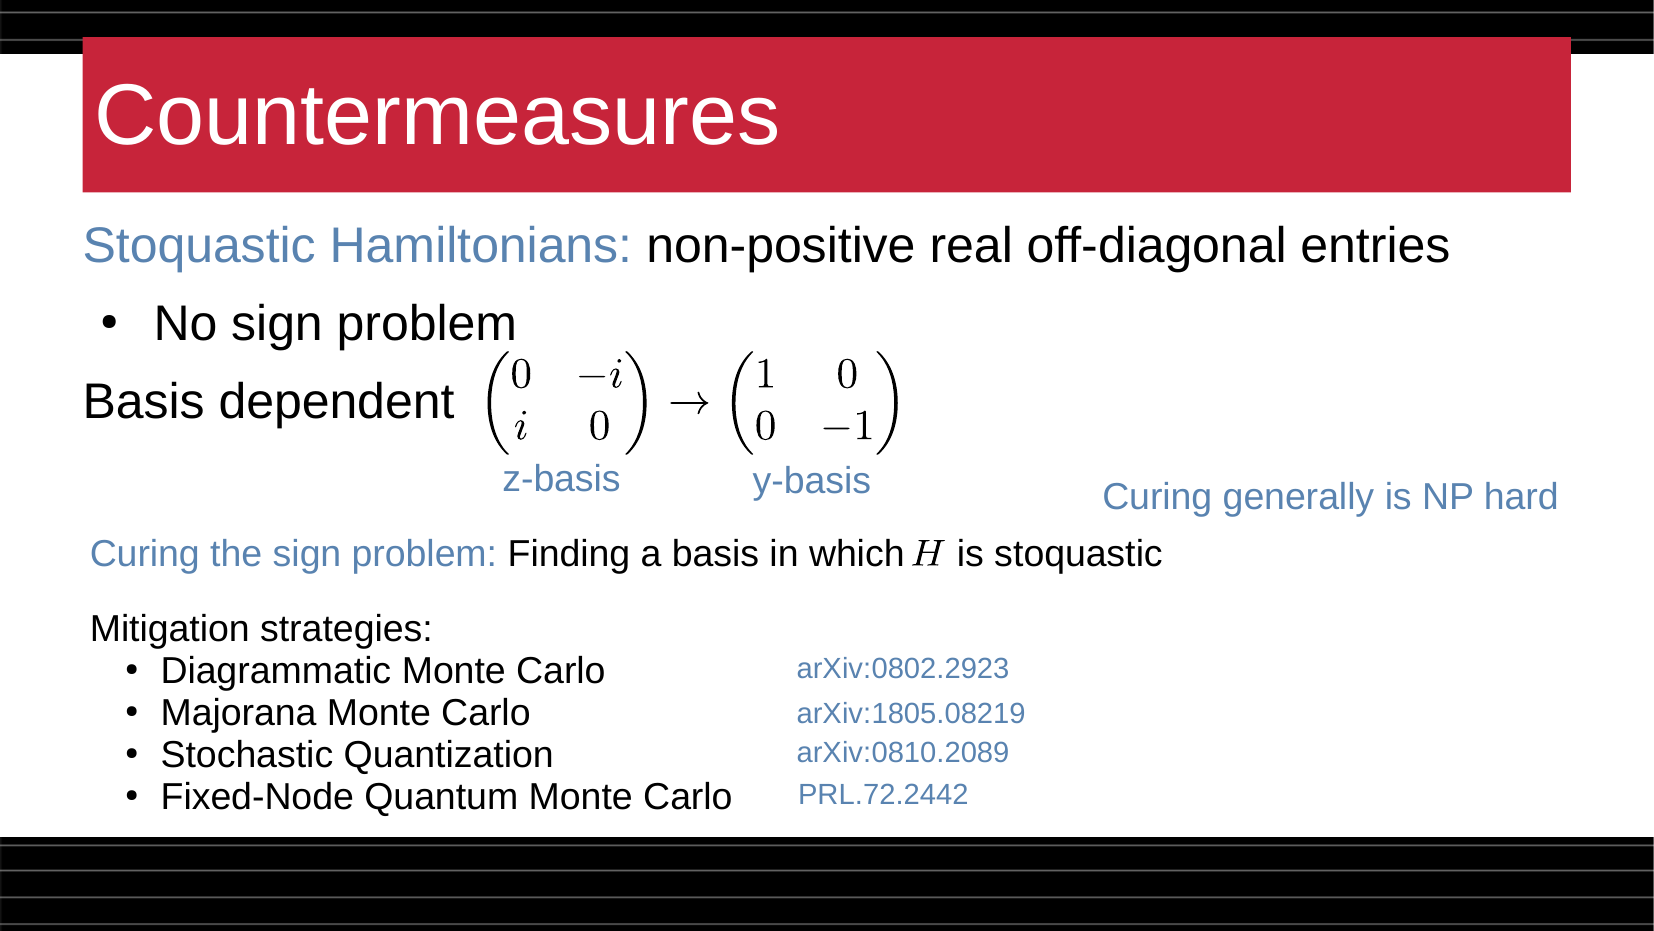

Countermeasures
# Stoquastic Hamiltonians: non-positive real off-diagonal entries
No sign problem
Basis dependent
z-basis
y-basis
Curing generally is NP hard
Curing the sign problem: Finding a basis in which is stoquastic
Mitigation strategies:
Diagrammatic Monte Carlo
Majorana Monte Carlo
Stochastic Quantization
Fixed-Node Quantum Monte Carlo
arXiv:0802.2923
arXiv:1805.08219
arXiv:0810.2089
PRL.72.2442